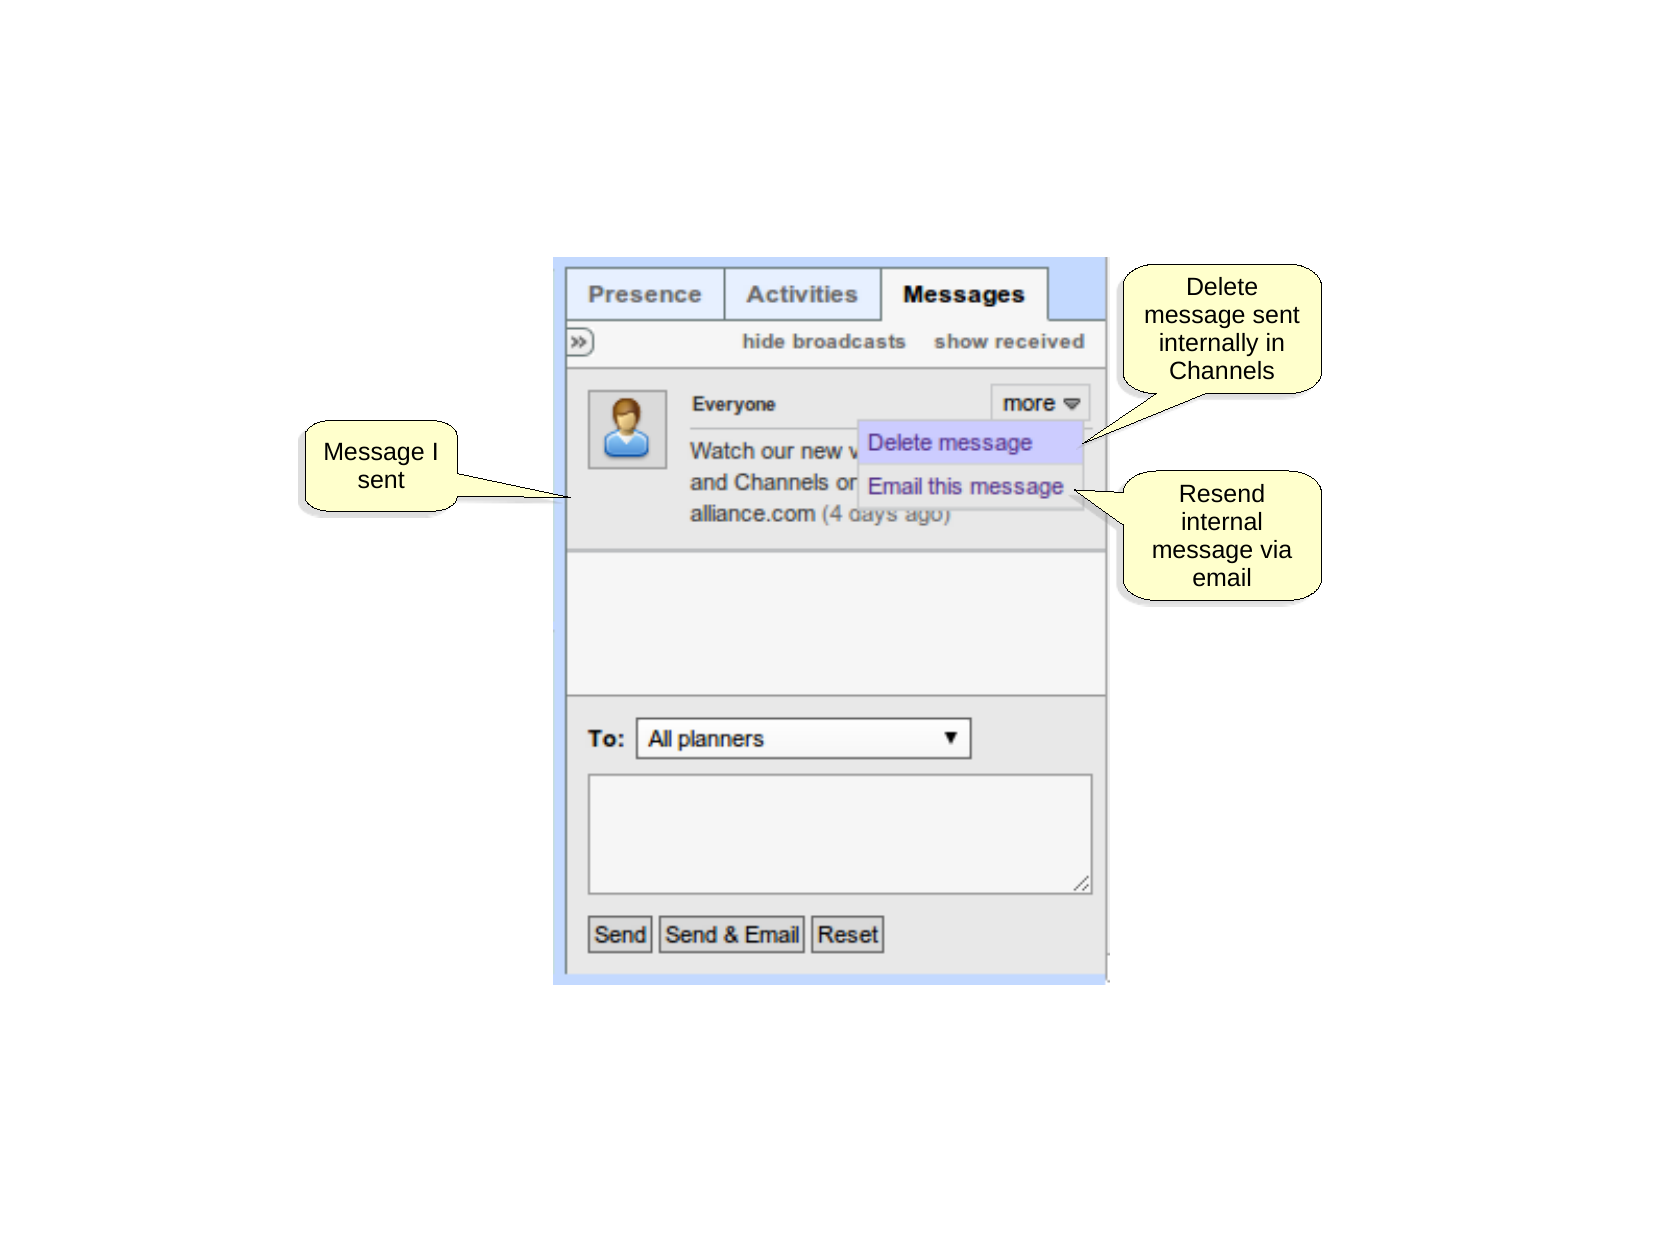

Delete message sent internally in Channels
Message I sent
Resend internal message via email